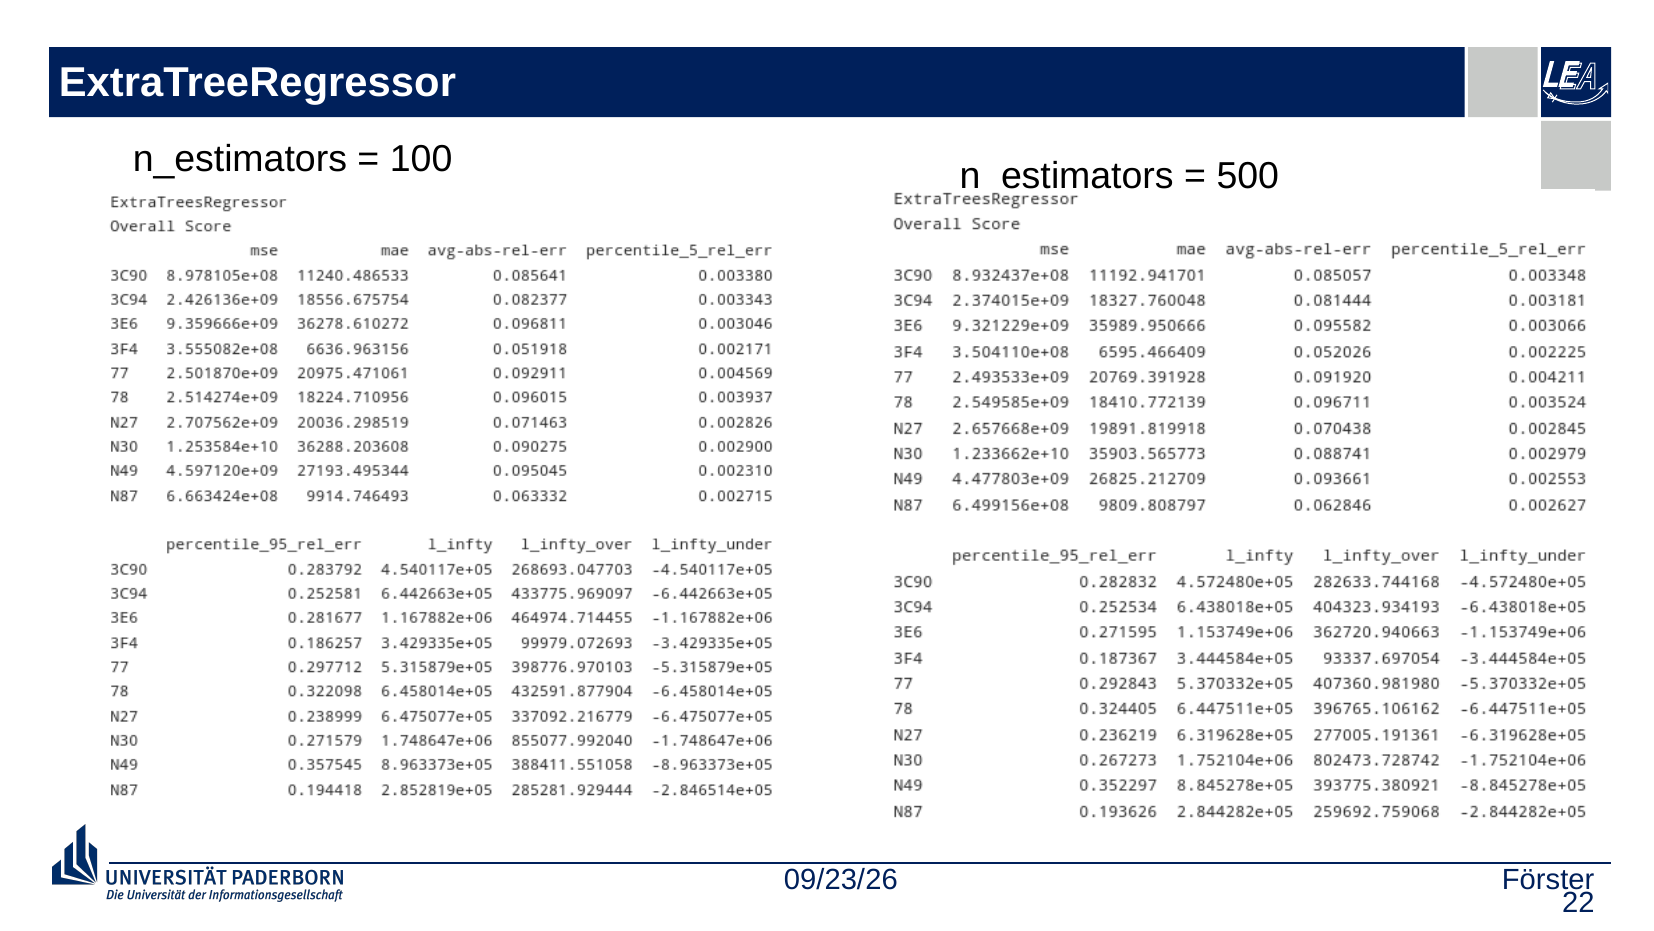

# ExtraTreeRegressor
n_estimators = 100
n_estimators = 500
Förster
22